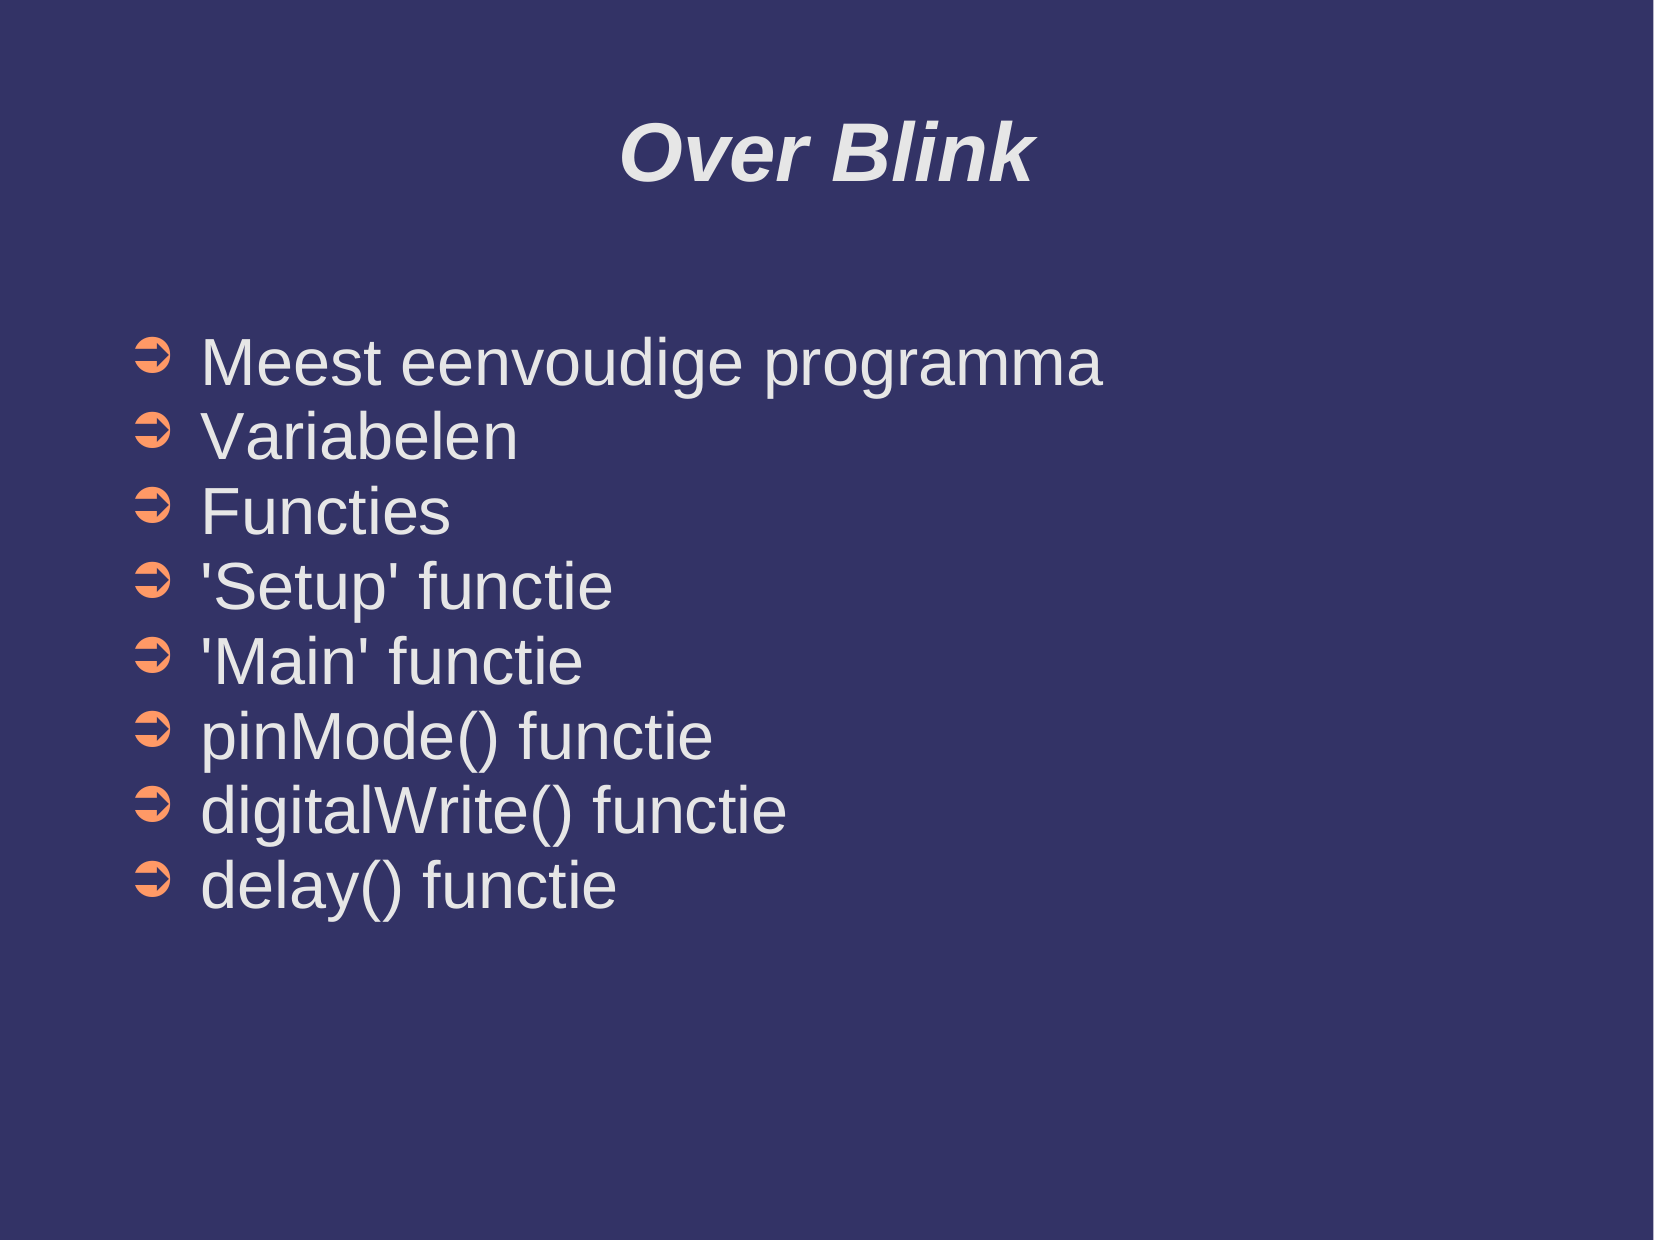

# Over Blink
Meest eenvoudige programma
Variabelen
Functies
'Setup' functie
'Main' functie
pinMode() functie
digitalWrite() functie
delay() functie